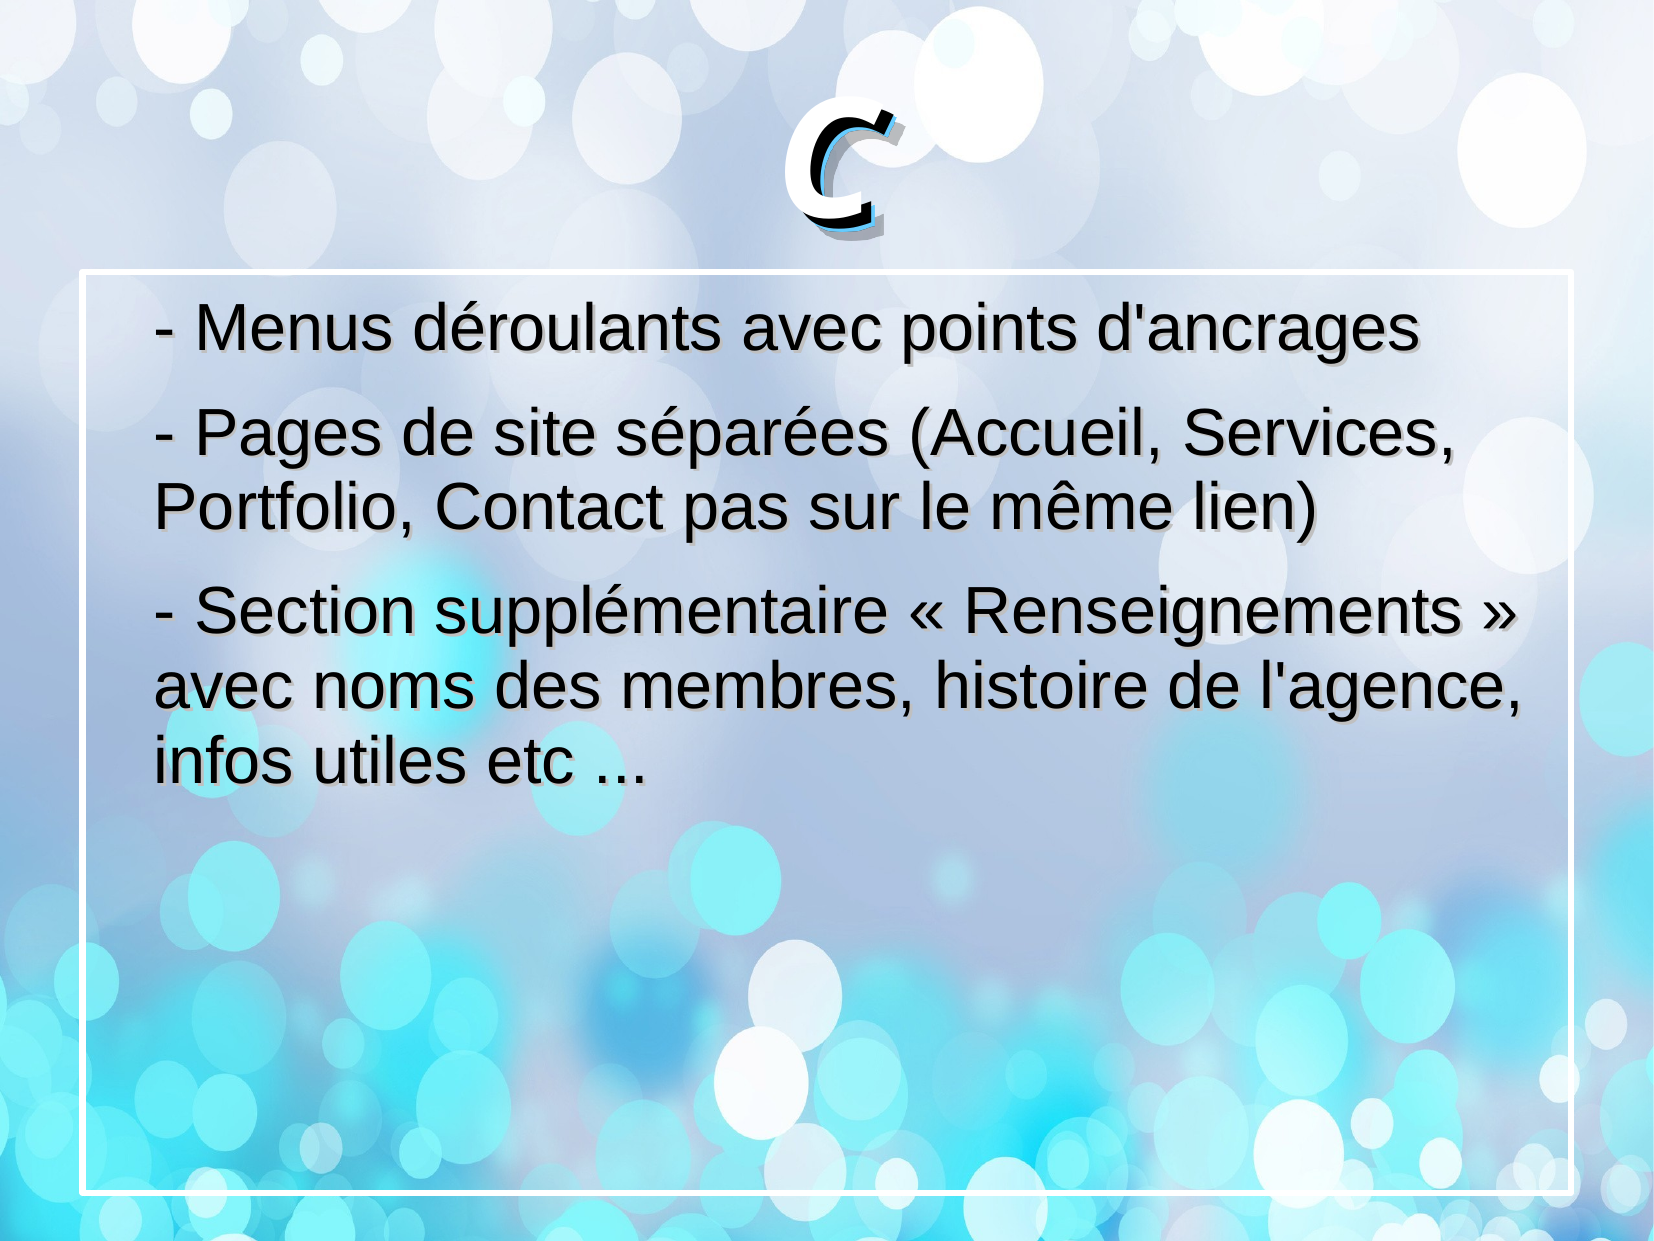

# C
- Menus déroulants avec points d'ancrages
- Pages de site séparées (Accueil, Services, Portfolio, Contact pas sur le même lien)
- Section supplémentaire « Renseignements » avec noms des membres, histoire de l'agence, infos utiles etc ...